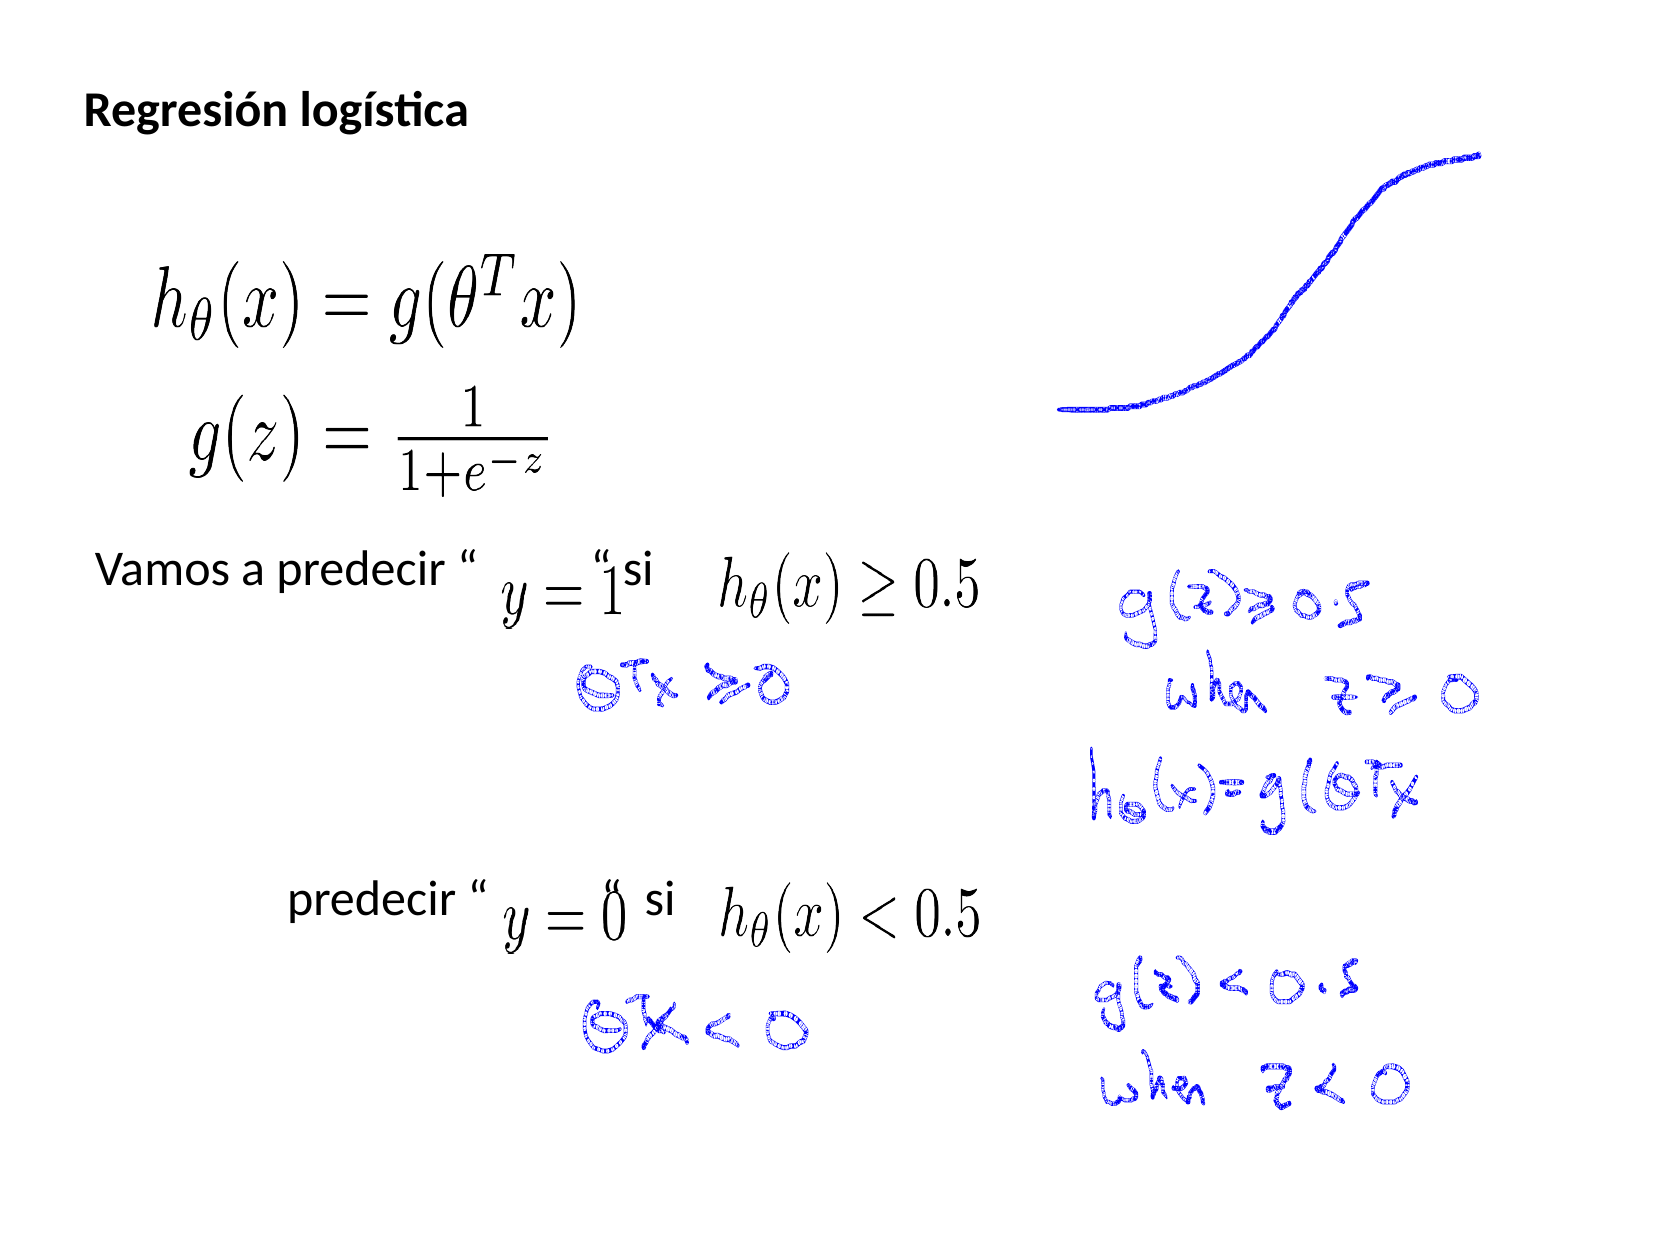

Regresión logística
 Vamos a predecir “ “ si
	 predecir “ “ si